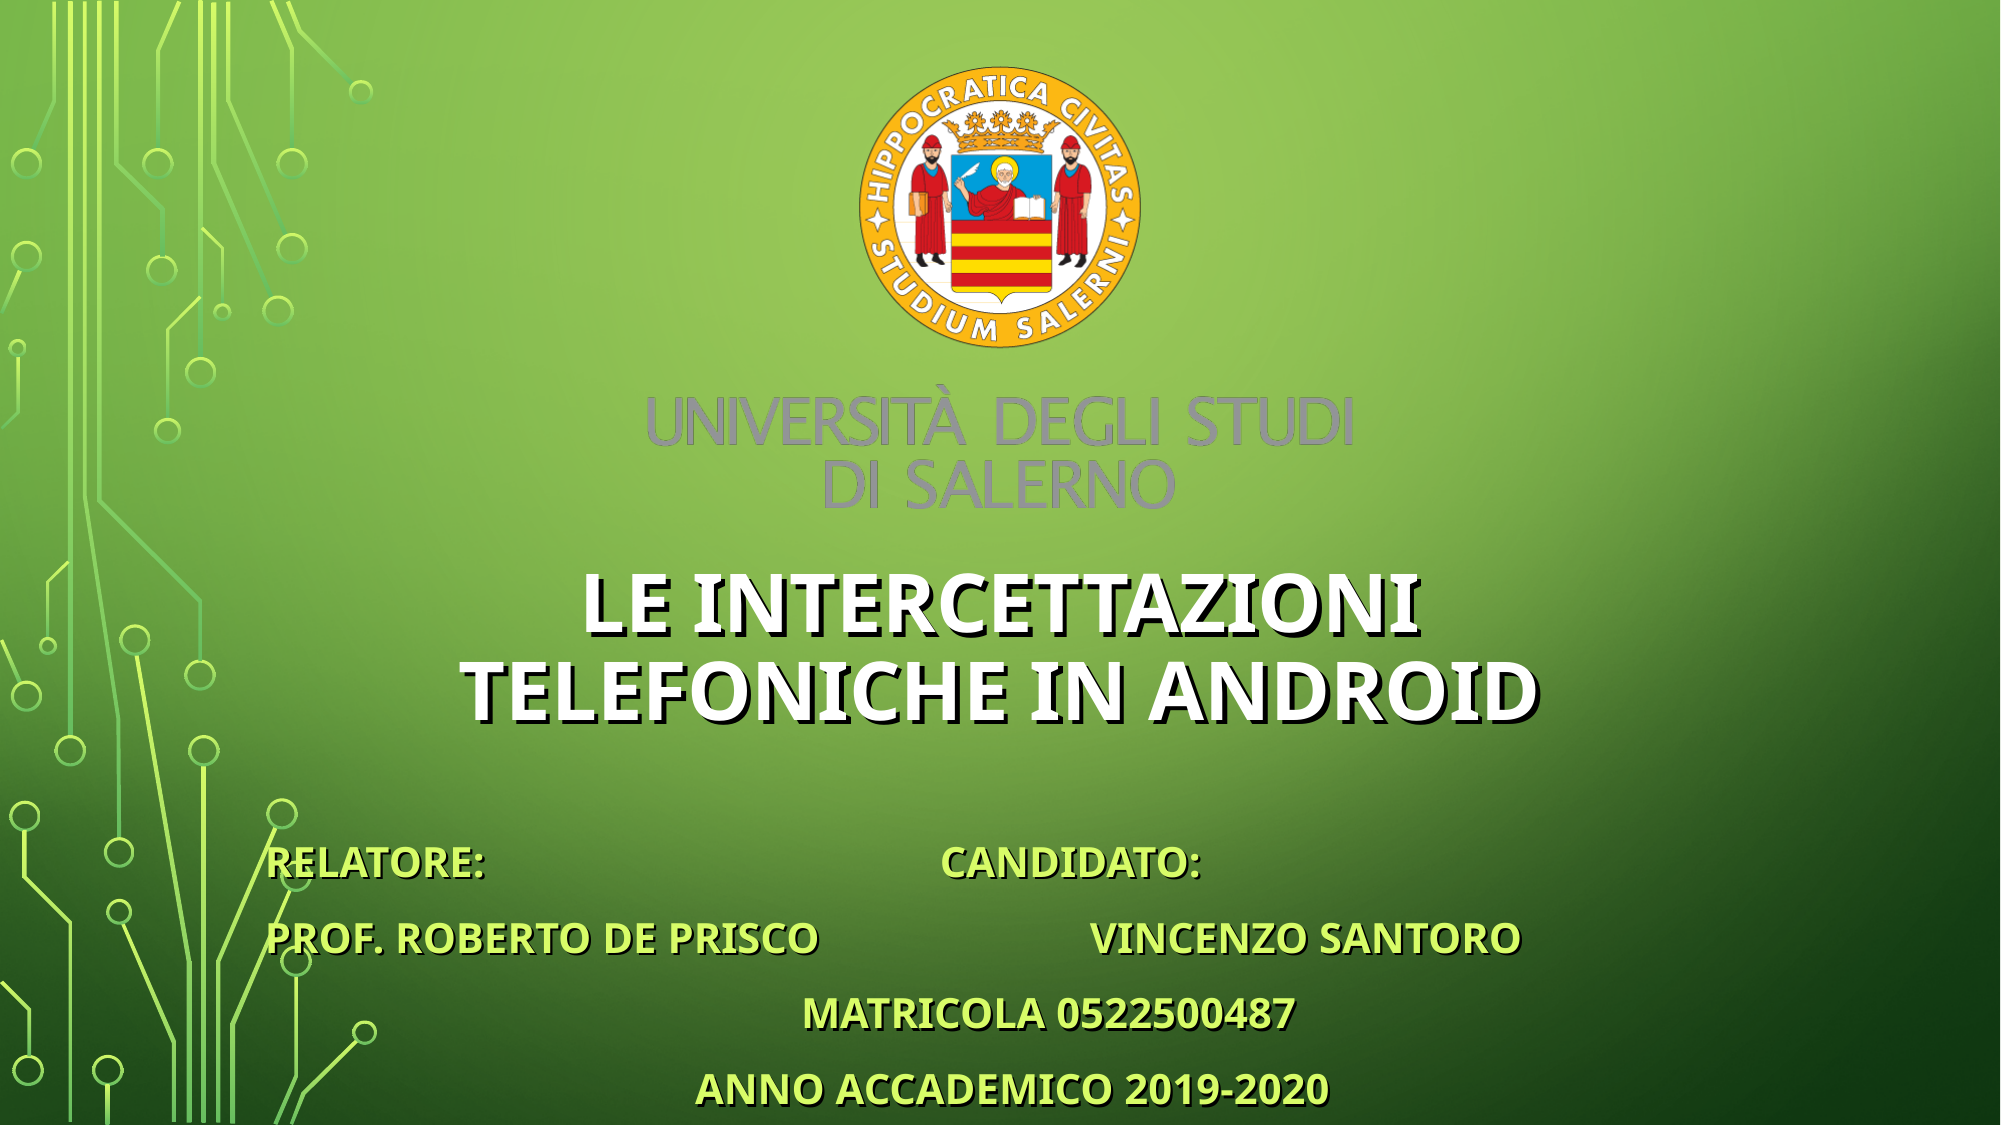

# Le intercettazioni telefoniche in Android
Relatore:							Candidato:
Prof. Roberto De Prisco				Vincenzo Santoro
 						 MATRICOLA 0522500487
 Anno Accademico 2019-2020